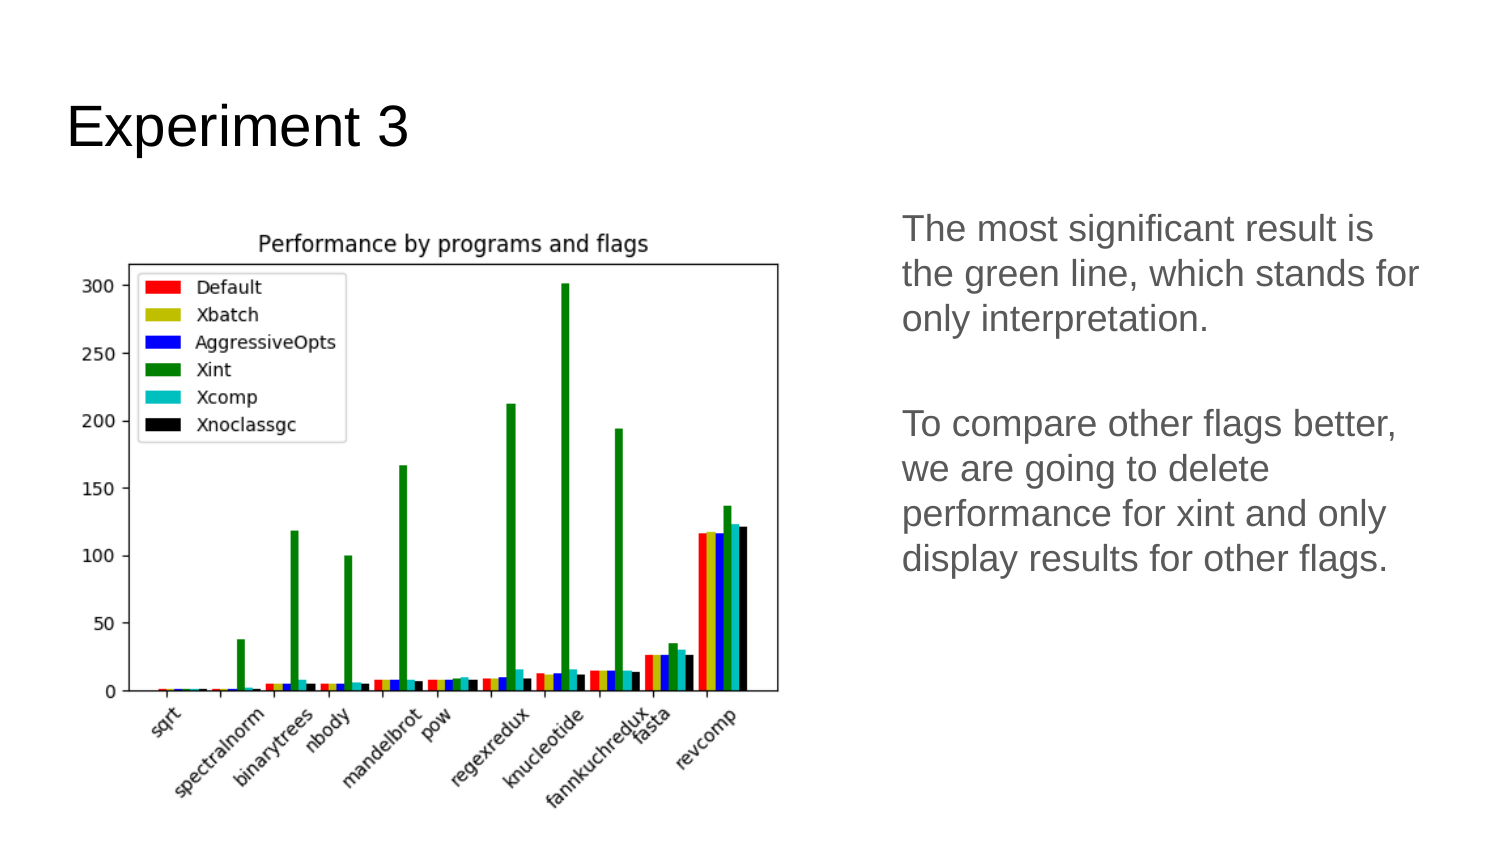

# Experiment 3
The most significant result is the green line, which stands for only interpretation.
To compare other flags better, we are going to delete performance for xint and only display results for other flags.